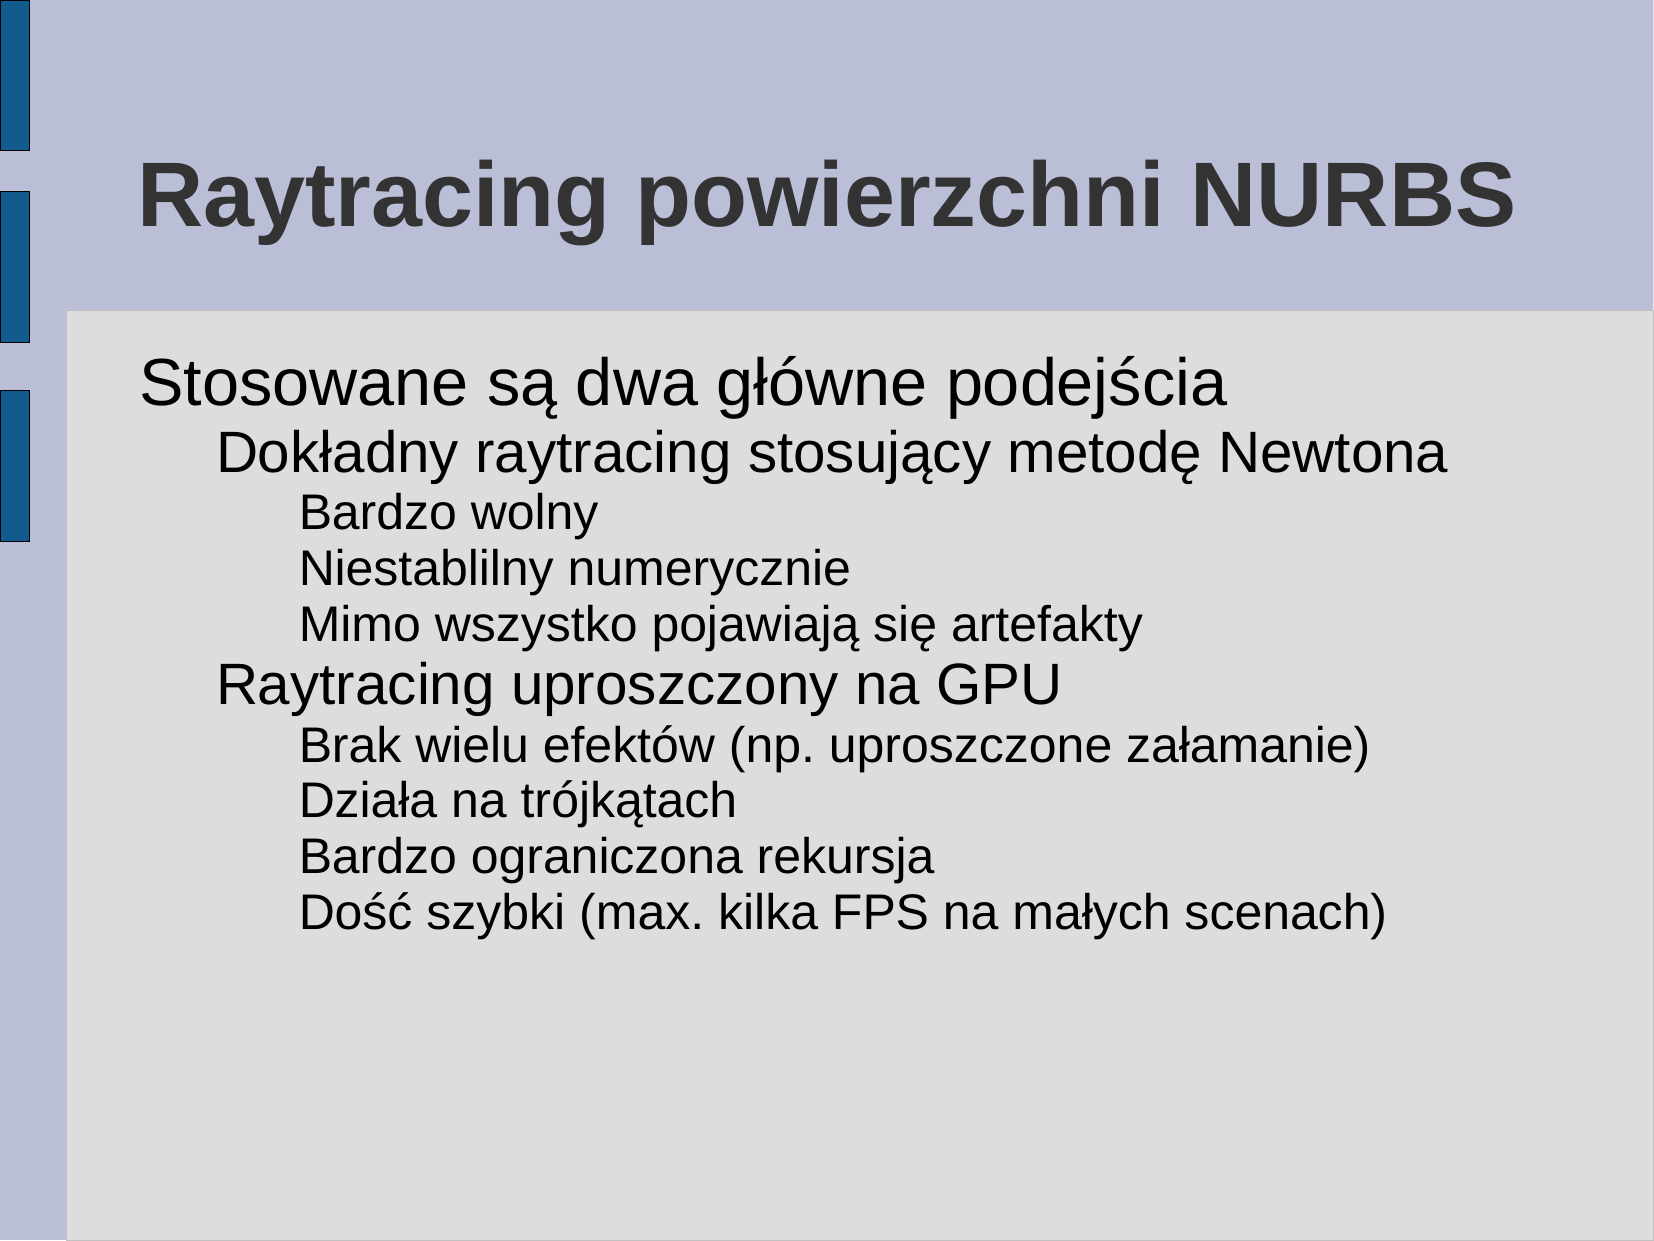

# Raytracing powierzchni NURBS
Stosowane są dwa główne podejścia
Dokładny raytracing stosujący metodę Newtona
Bardzo wolny
Niestablilny numerycznie
Mimo wszystko pojawiają się artefakty
Raytracing uproszczony na GPU
Brak wielu efektów (np. uproszczone załamanie)
Działa na trójkątach
Bardzo ograniczona rekursja
Dość szybki (max. kilka FPS na małych scenach)